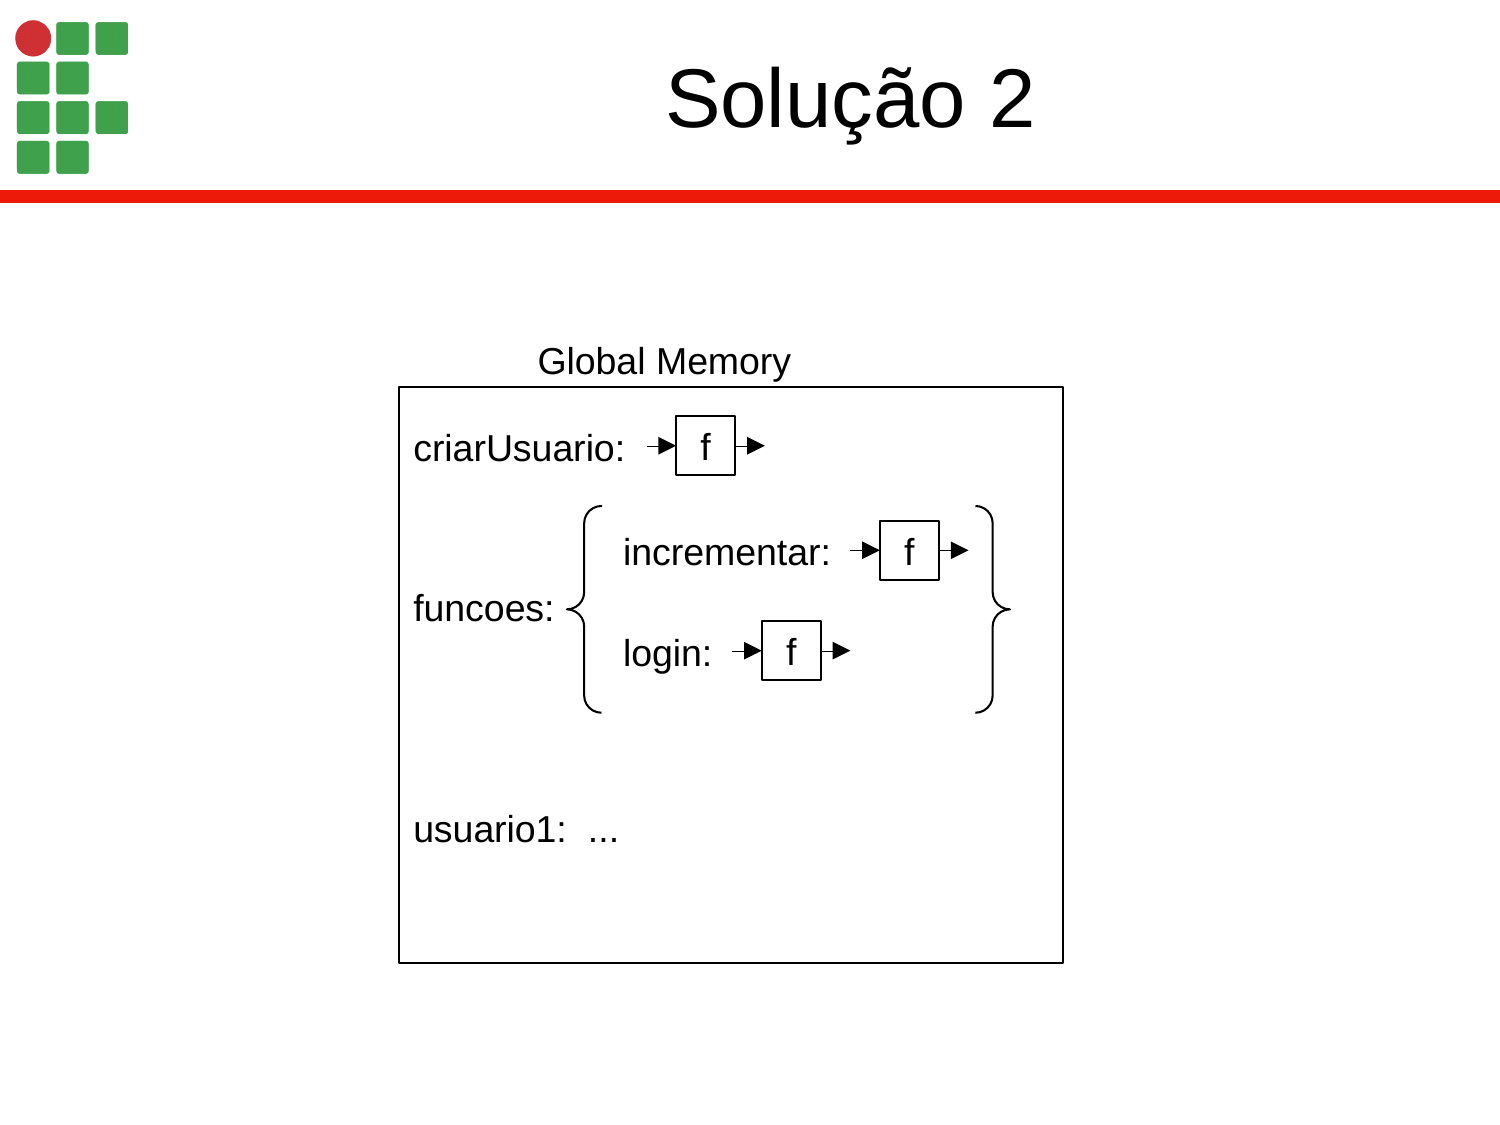

# Solução 2
Global Memory
criarUsuario:
f
incrementar:
f
funcoes:
login:
f
usuario1: ...